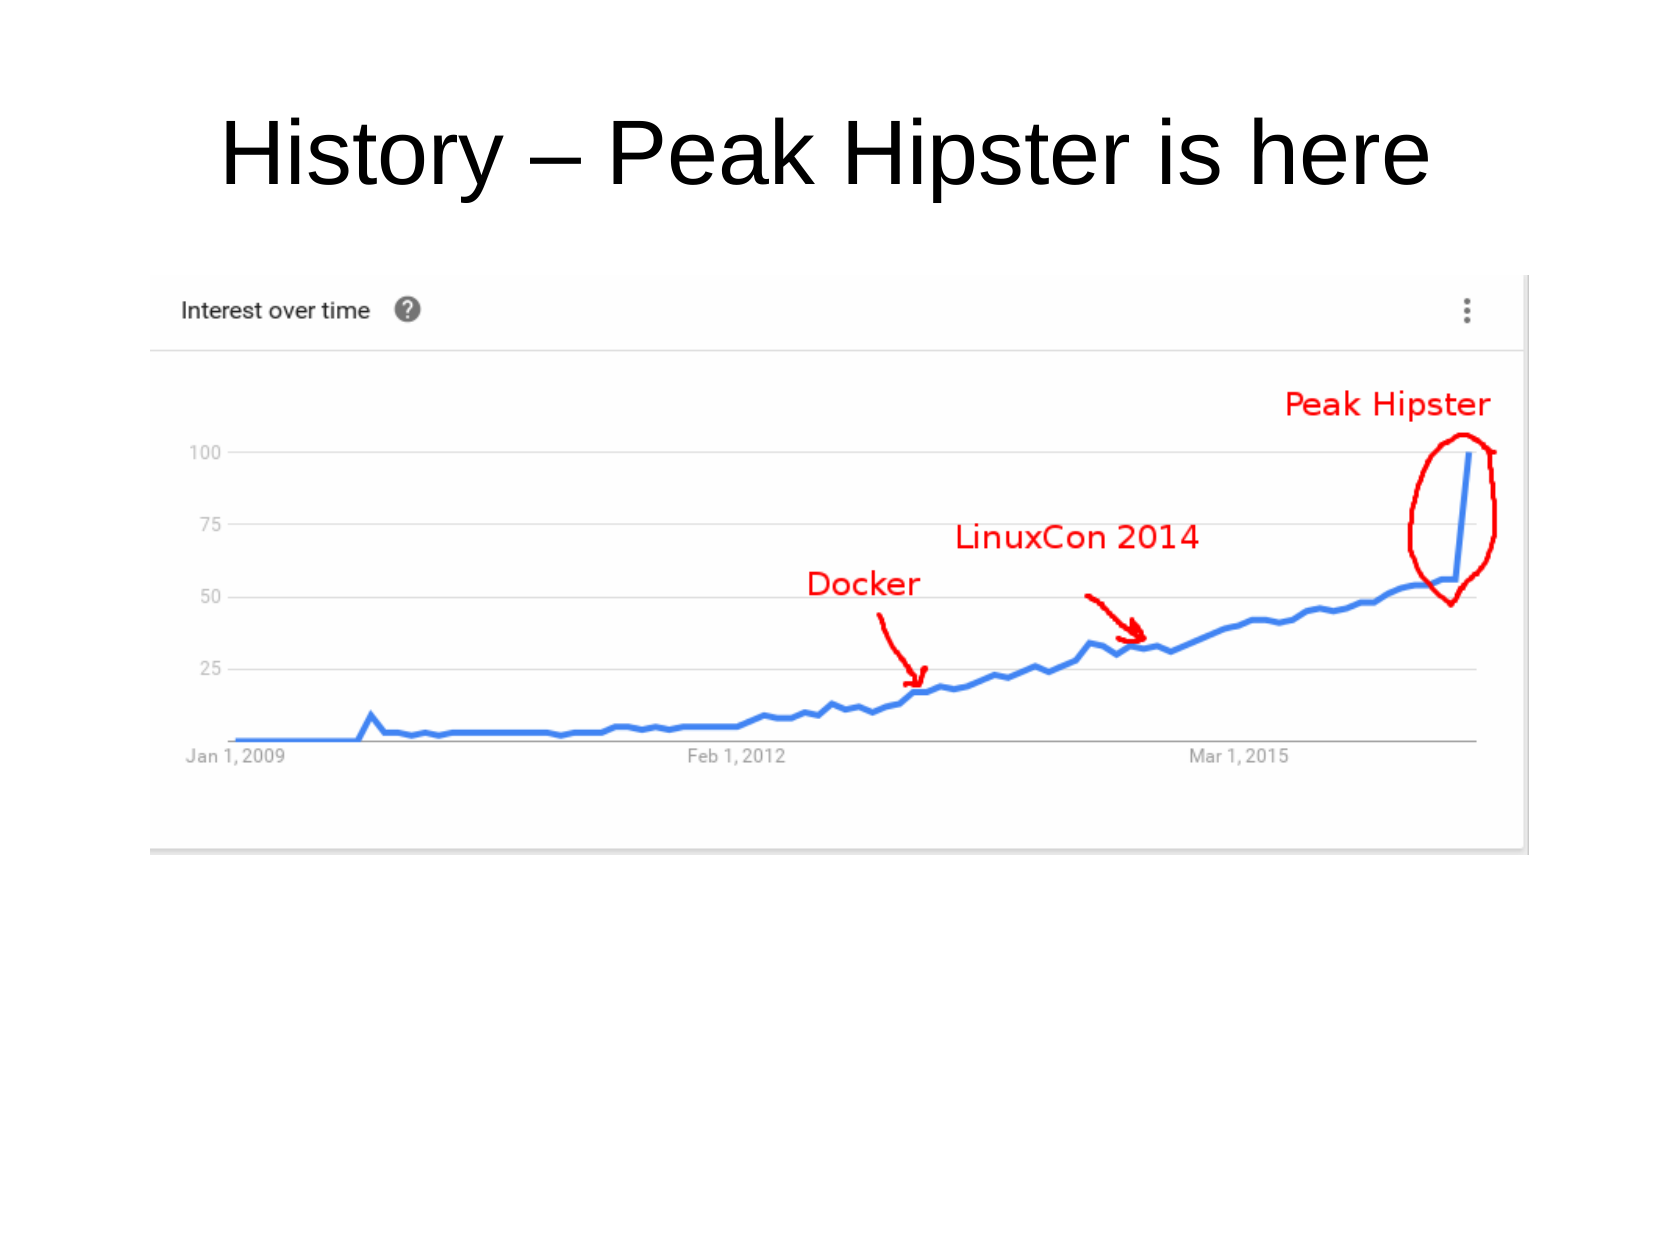

# History – Peak Hipster is here